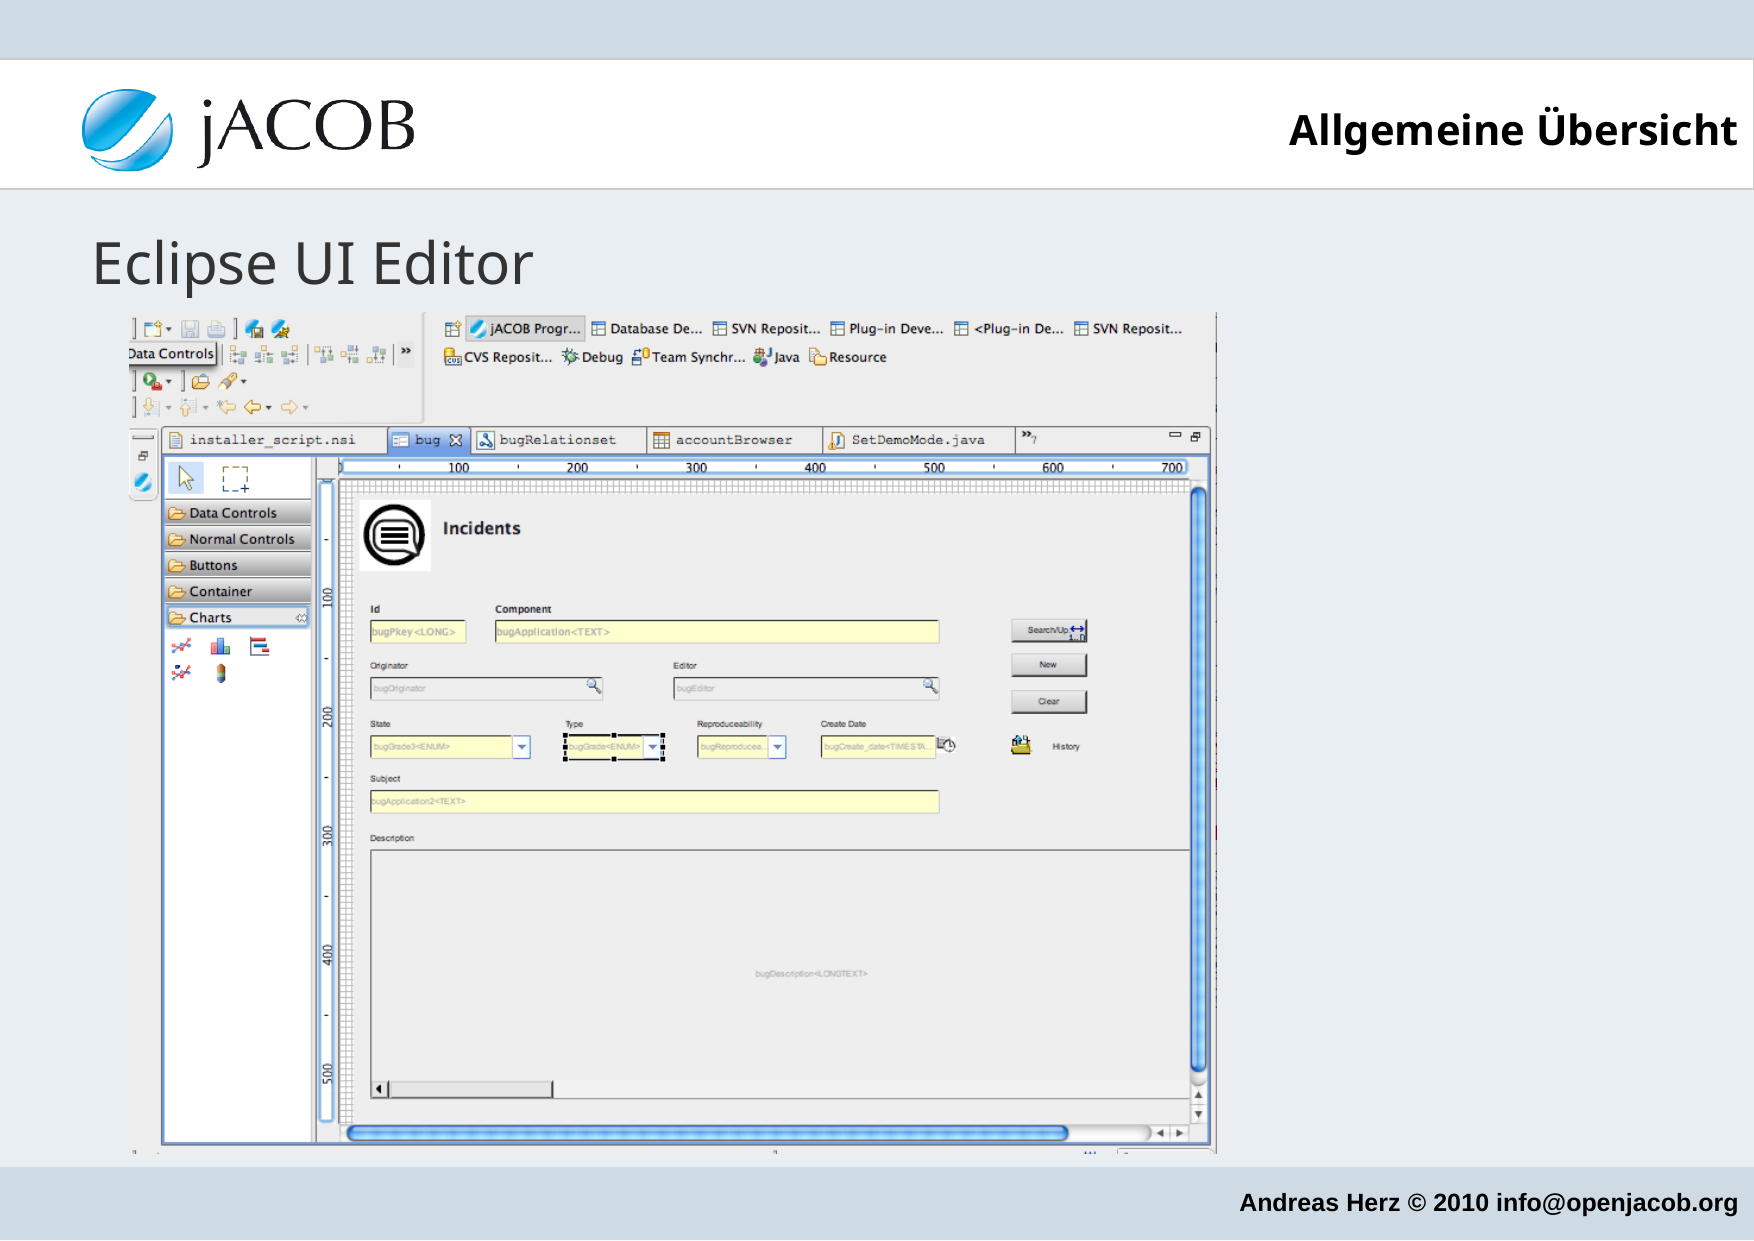

# Allgemeine Übersicht
Eclipse UI Editor
Andreas Herz © 2010 info@openjacob.org